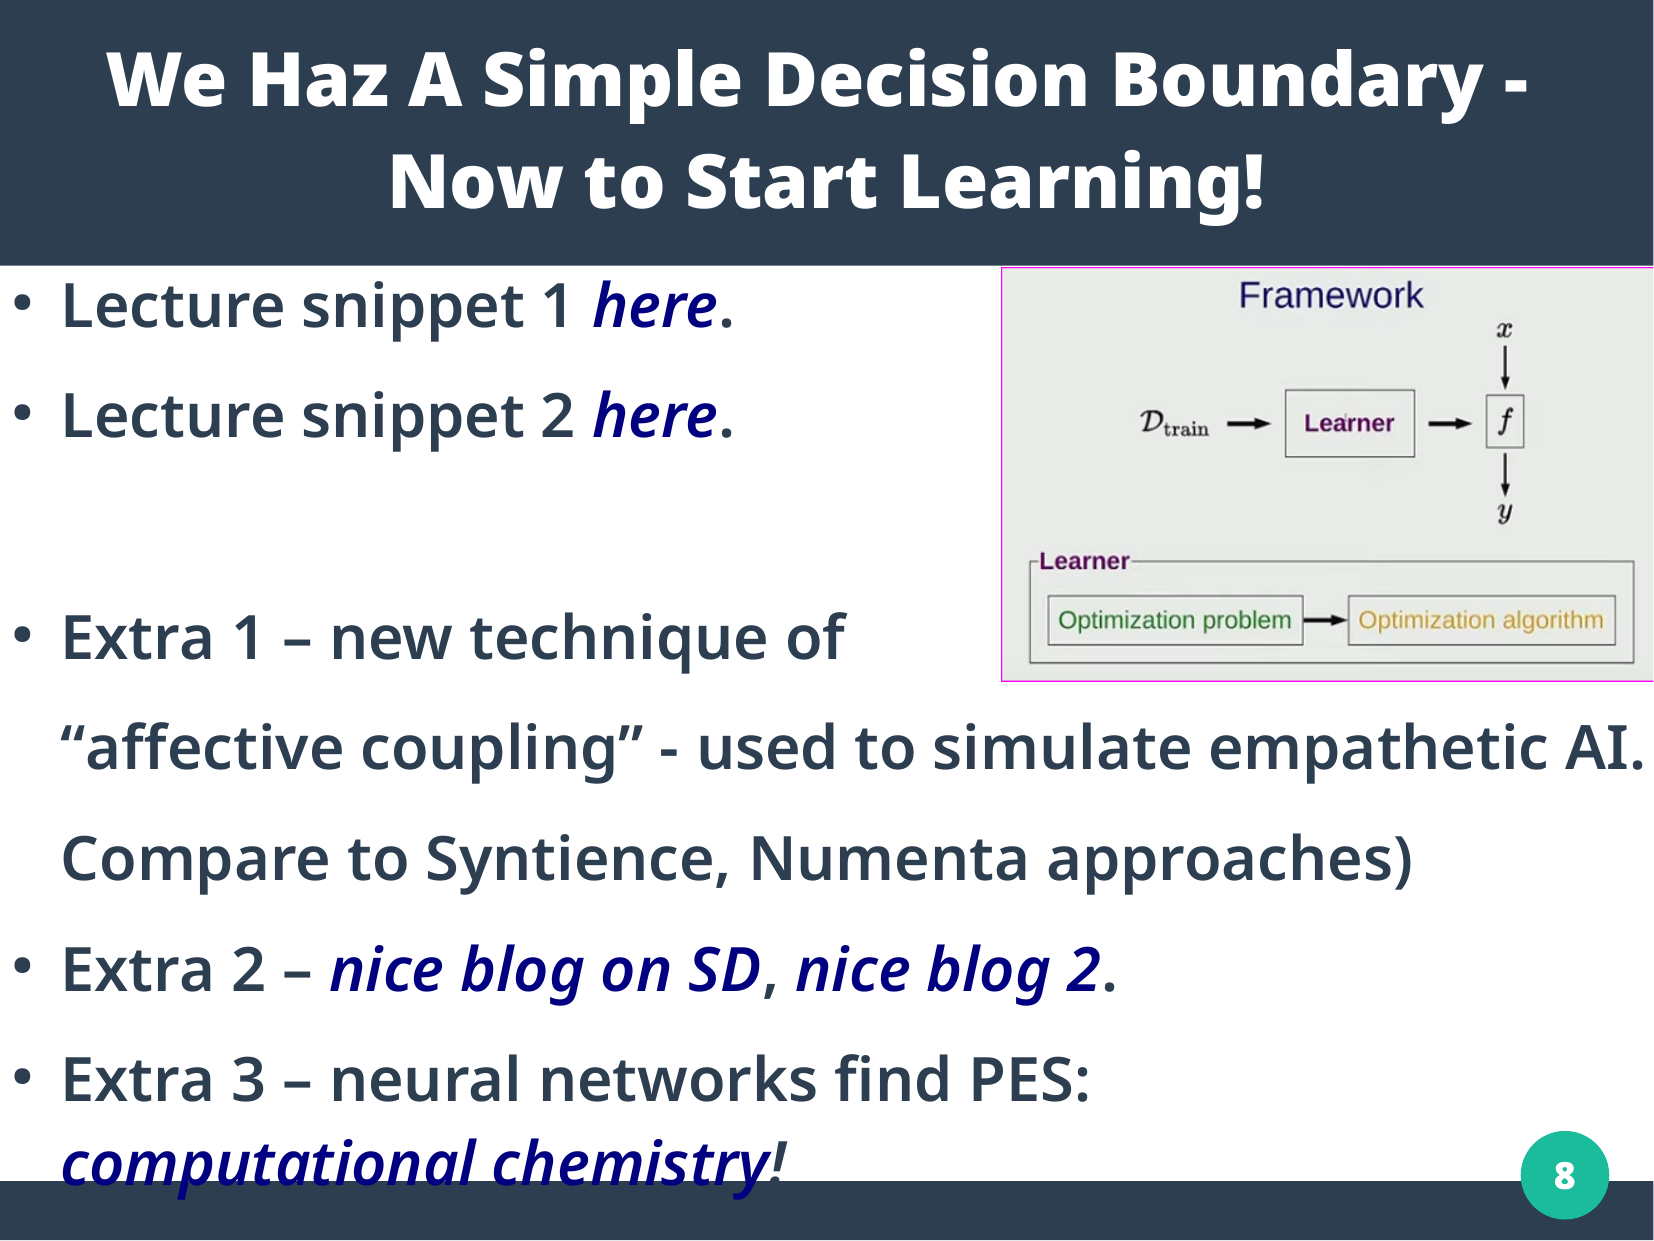

# We Haz A Simple Decision Boundary - Now to Start Learning!
Lecture snippet 1 here.
Lecture snippet 2 here.
Extra 1 – new technique of
“affective coupling” - used to simulate empathetic AI.
Compare to Syntience, Numenta approaches)
Extra 2 – nice blog on SD, nice blog 2.
Extra 3 – neural networks find PES: computational chemistry!
8